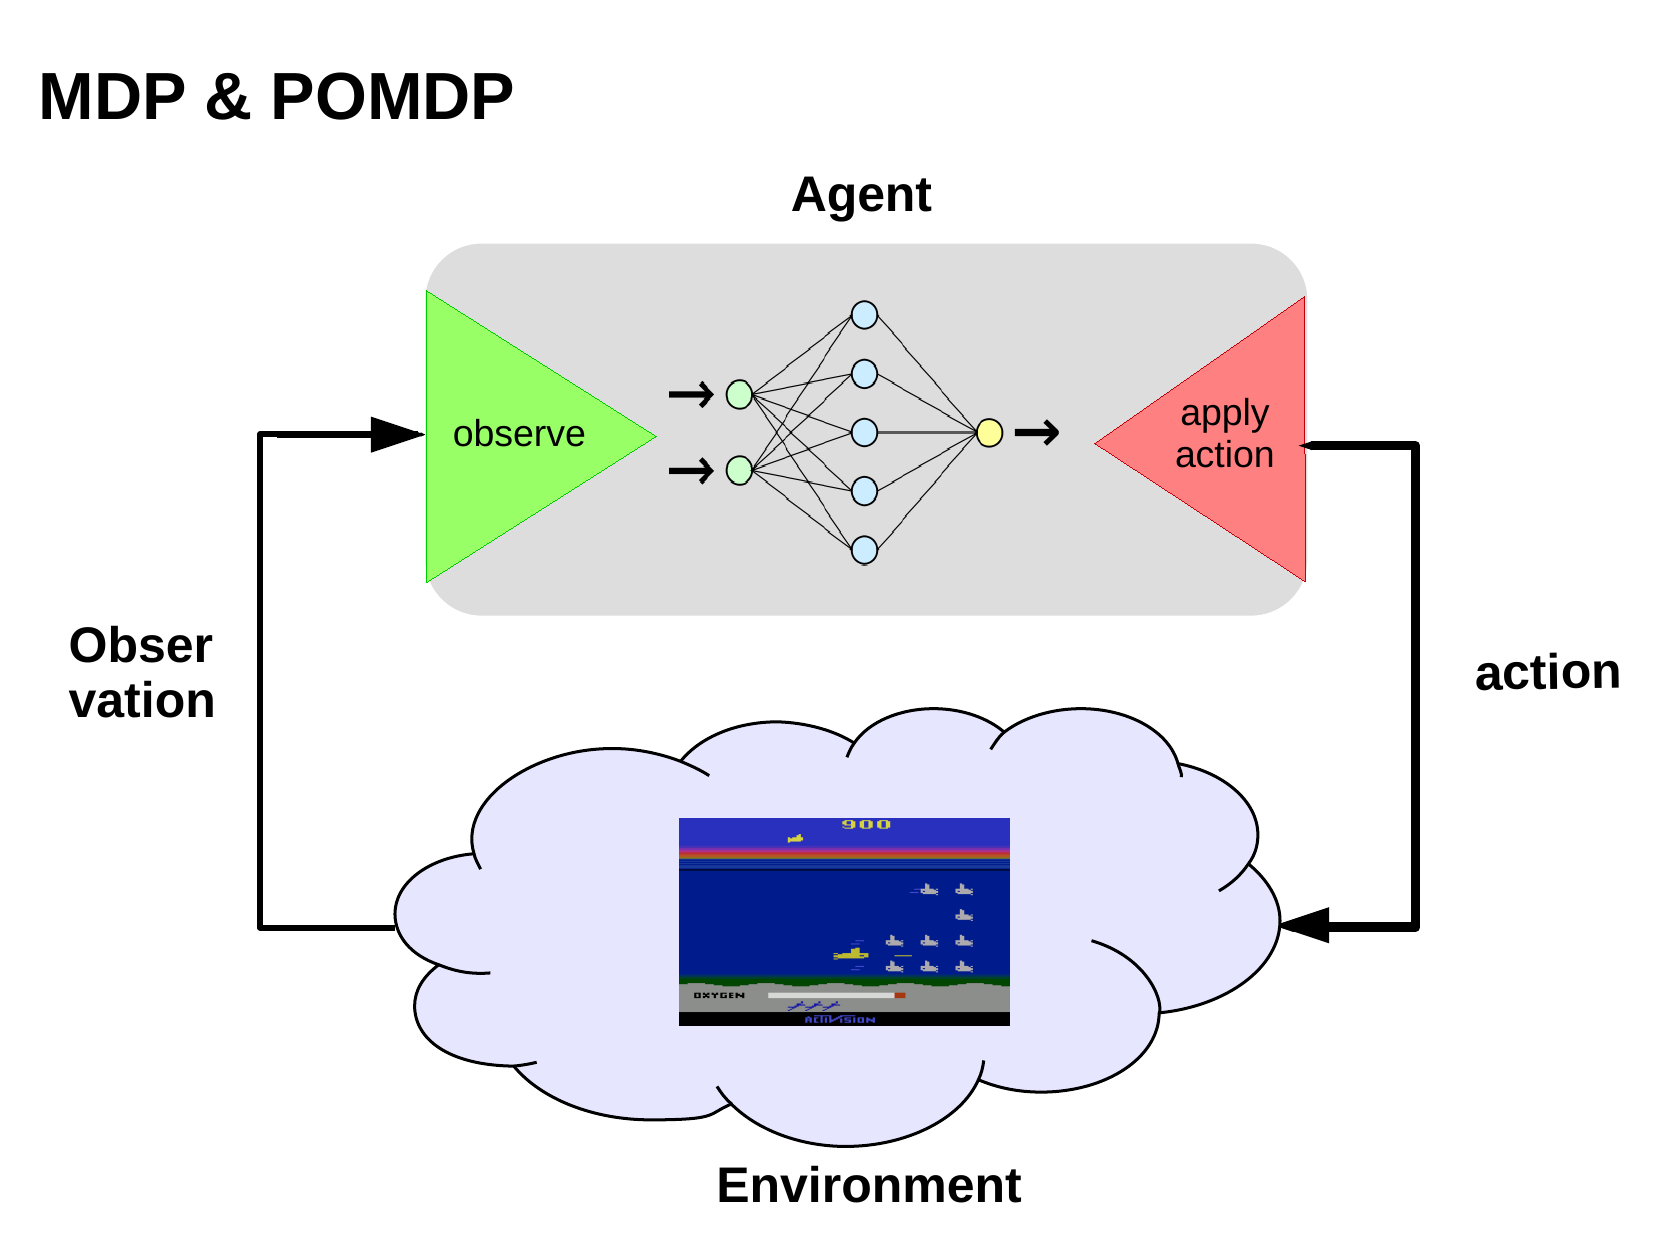

MDP & POMDP
Agent
apply
action
observe
Observation
action
Environment